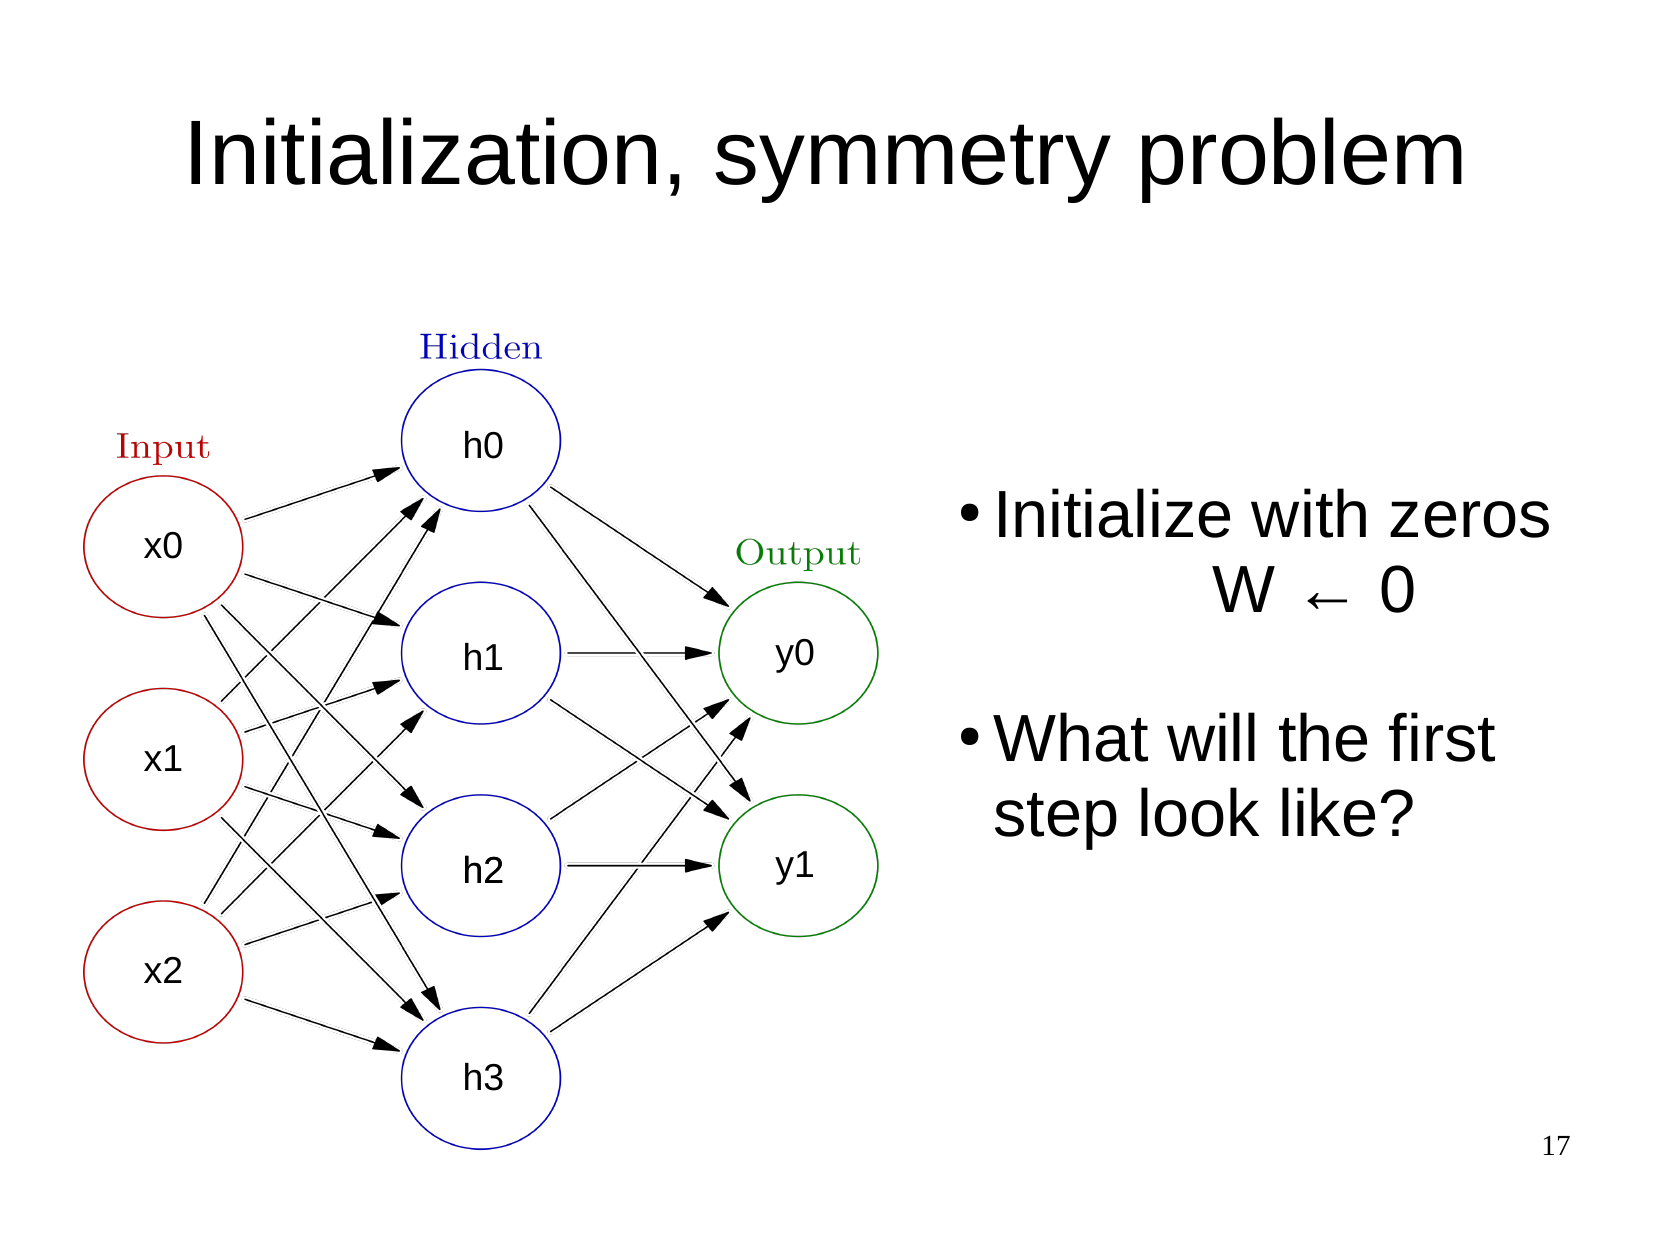

# Initialization, symmetry problem
h0
Initialize with zeros
W ← 0
What will the first step look like?
x0
y0
h1
x1
y1
h2
h2
x2
h3
17